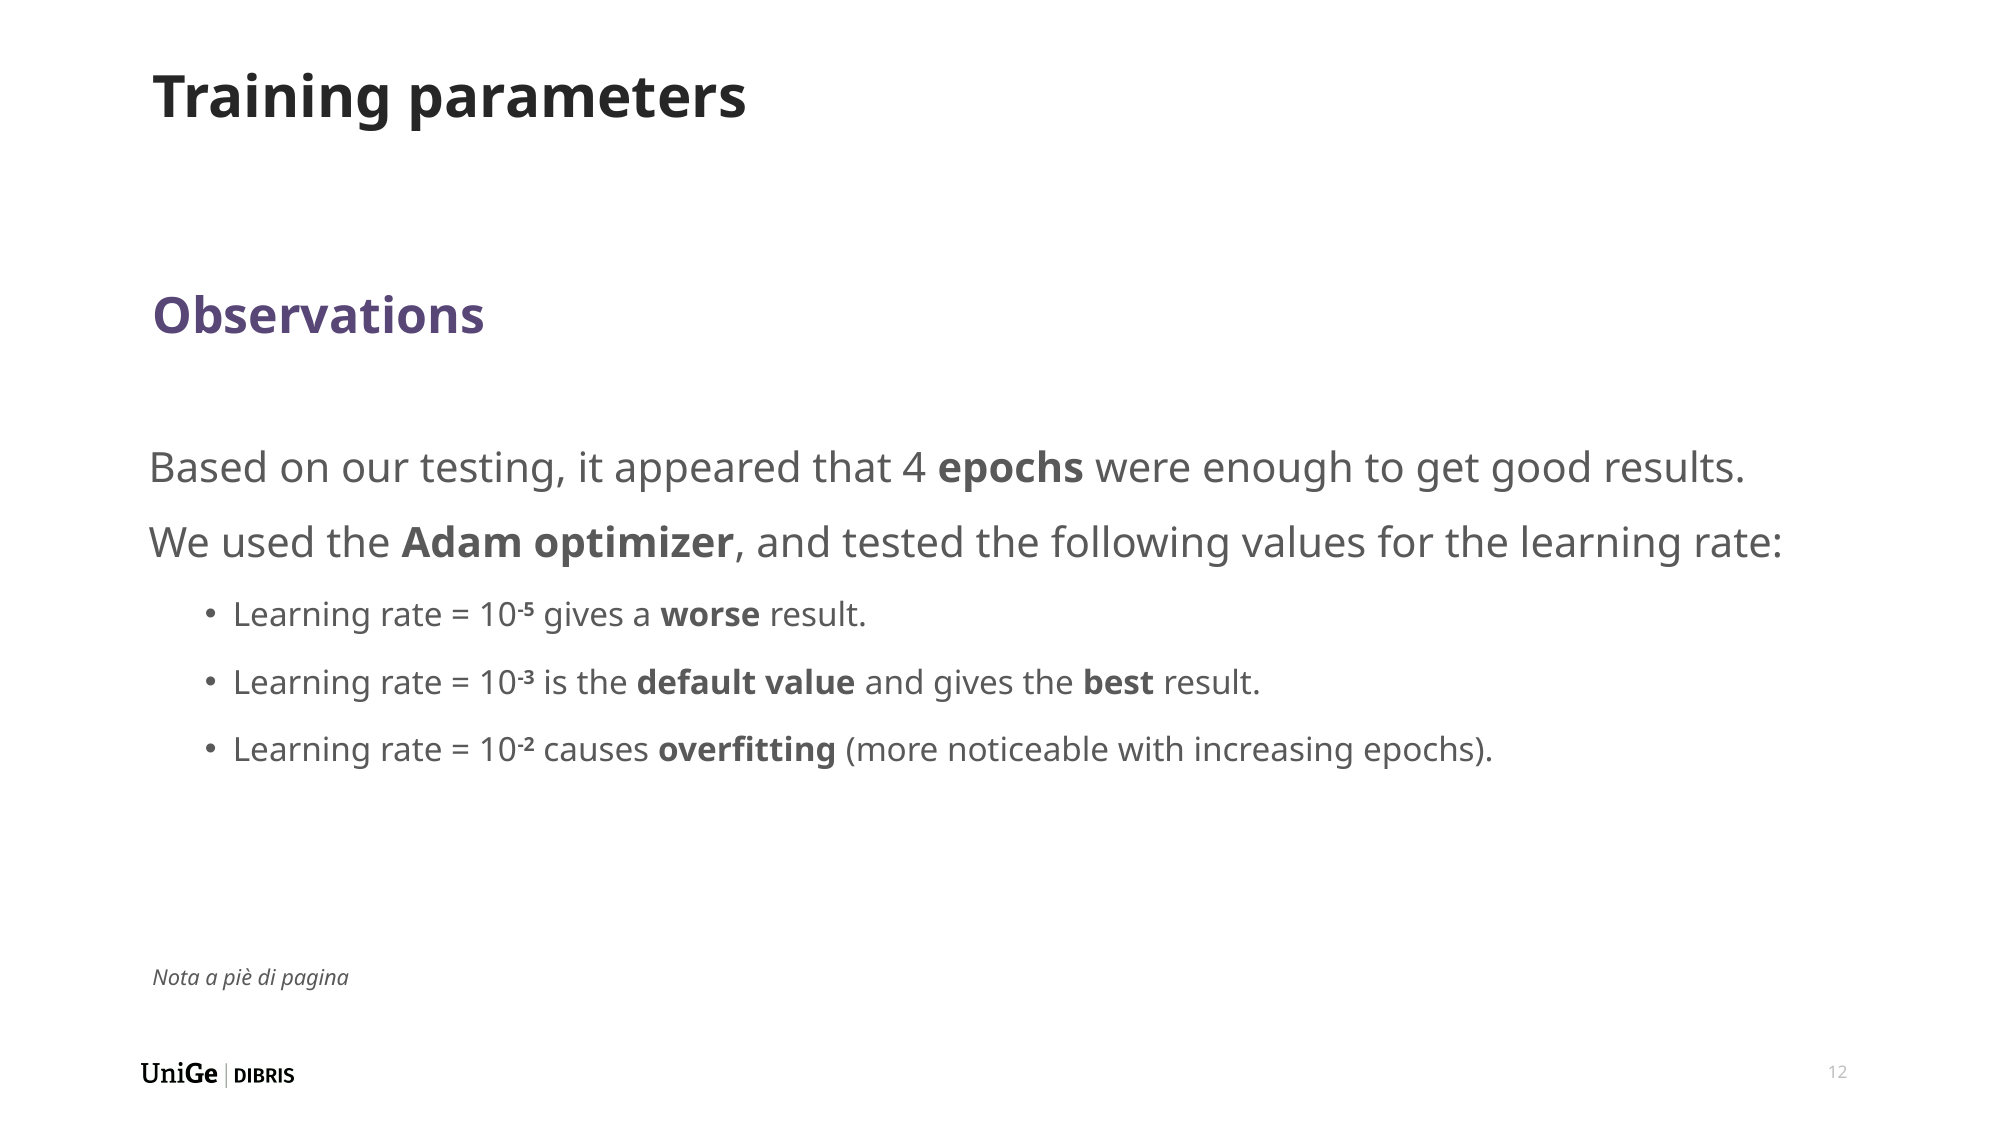

Training parameters
# Observations
Based on our testing, it appeared that 4 epochs were enough to get good results.
We used the Adam optimizer, and tested the following values for the learning rate:
Learning rate = 10-5 gives a worse result.
Learning rate = 10-3 is the default value and gives the best result.
Learning rate = 10-2 causes overfitting (more noticeable with increasing epochs).
Nota a piè di pagina